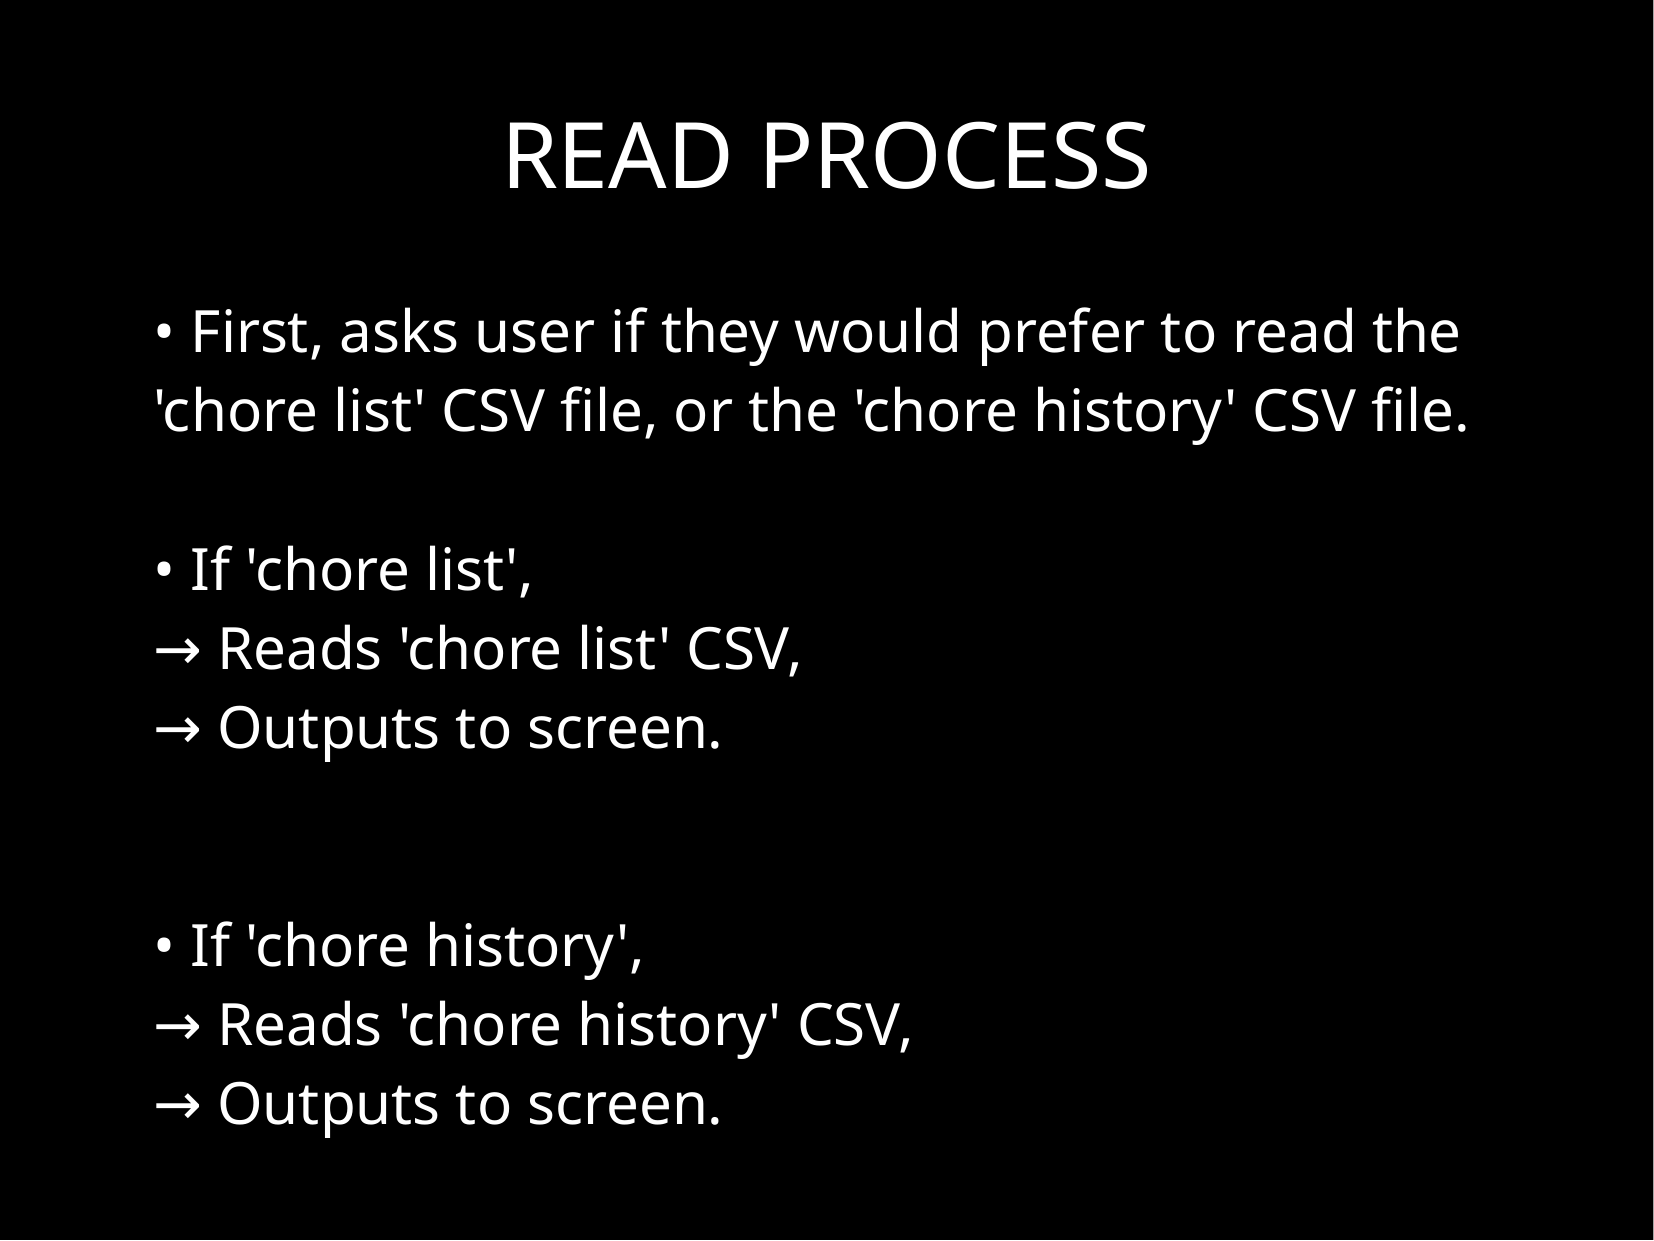

# READ PROCESS
• First, asks user if they would prefer to read the 'chore list' CSV file, or the 'chore history' CSV file.
• If 'chore list',
→ Reads 'chore list' CSV,
→ Outputs to screen.
• If 'chore history',
→ Reads 'chore history' CSV,
→ Outputs to screen.